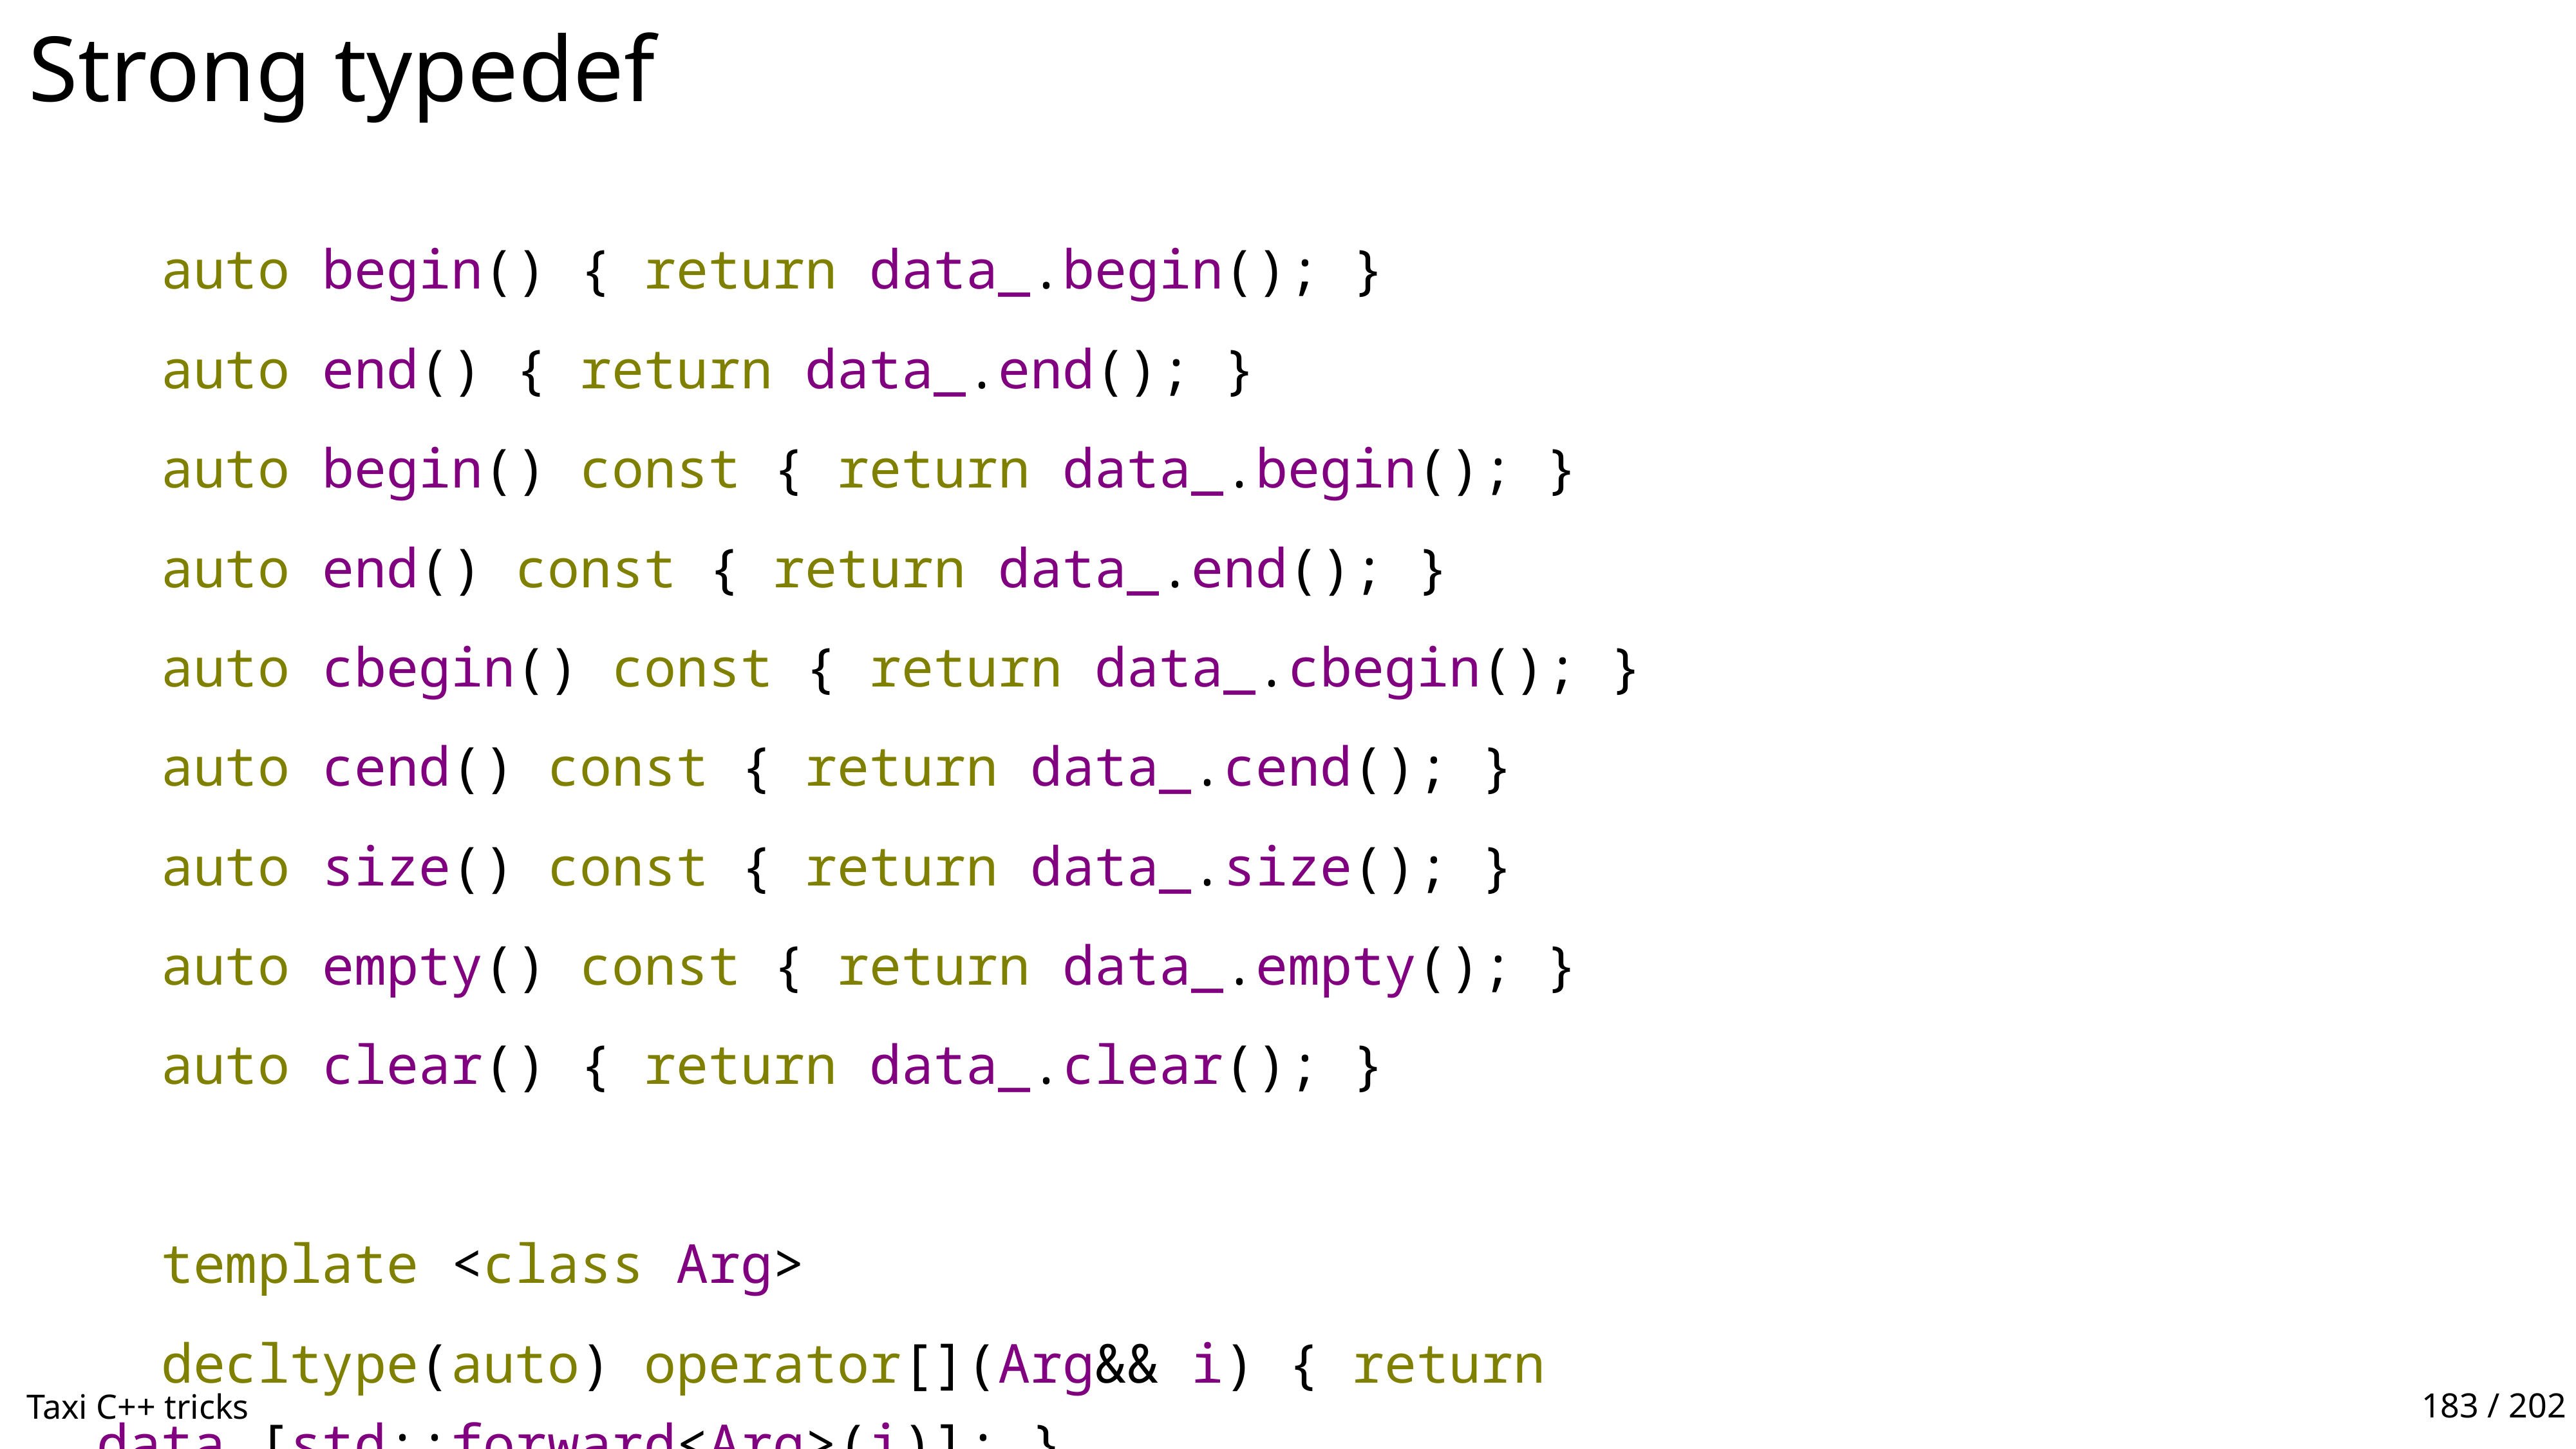

# Strong typedef
 auto begin() { return data_.begin(); }
 auto end() { return data_.end(); }
 auto begin() const { return data_.begin(); }
 auto end() const { return data_.end(); }
 auto cbegin() const { return data_.cbegin(); }
 auto cend() const { return data_.cend(); }
 auto size() const { return data_.size(); }
 auto empty() const { return data_.empty(); }
 auto clear() { return data_.clear(); }
 template <class Arg>
 decltype(auto) operator[](Arg&& i) { return data_[std::forward<Arg>(i)]; }
Taxi C++ tricks